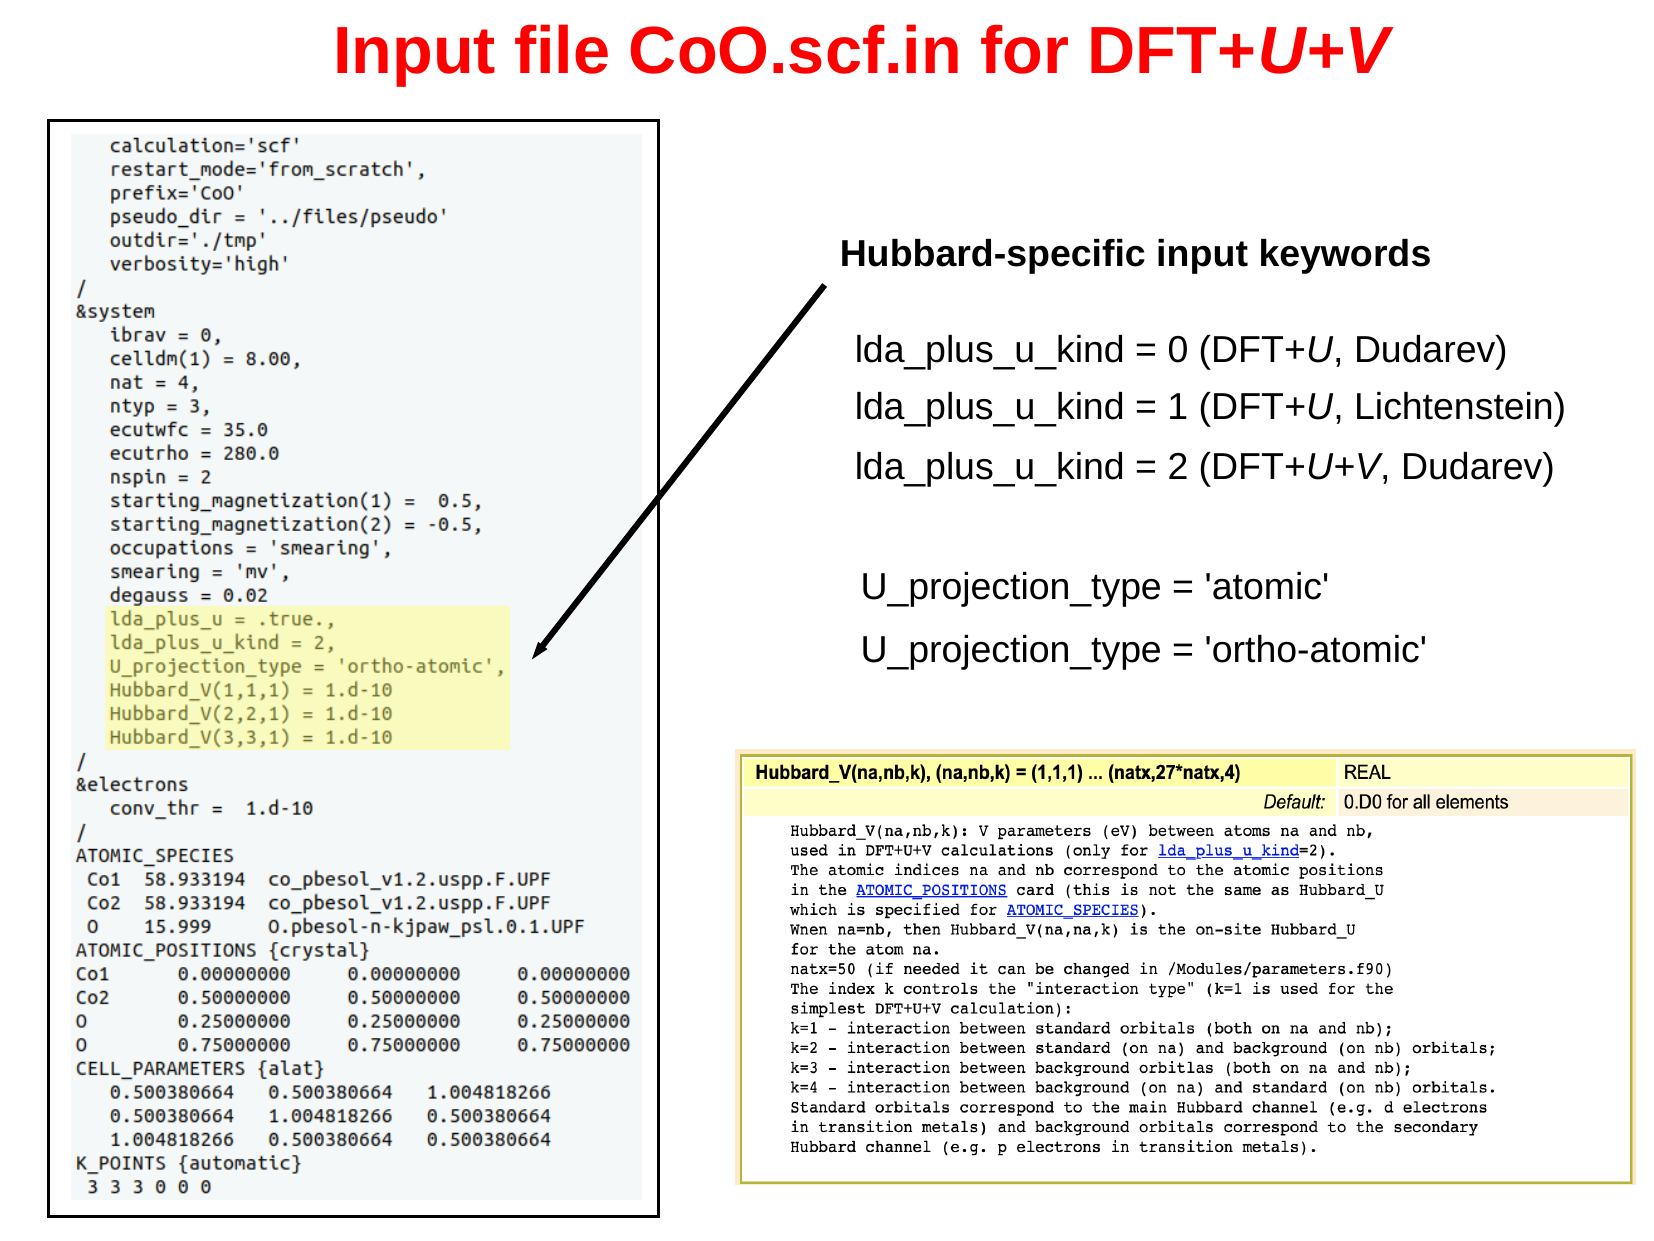

# Input file CoO.scf.in for DFT+U+V
Hubbard-specific input keywords
lda_plus_u_kind = 0 (DFT+U, Dudarev)
lda_plus_u_kind = 1 (DFT+U, Lichtenstein)
lda_plus_u_kind = 2 (DFT+U+V, Dudarev)
U_projection_type = 'atomic'
U_projection_type = 'ortho-atomic'